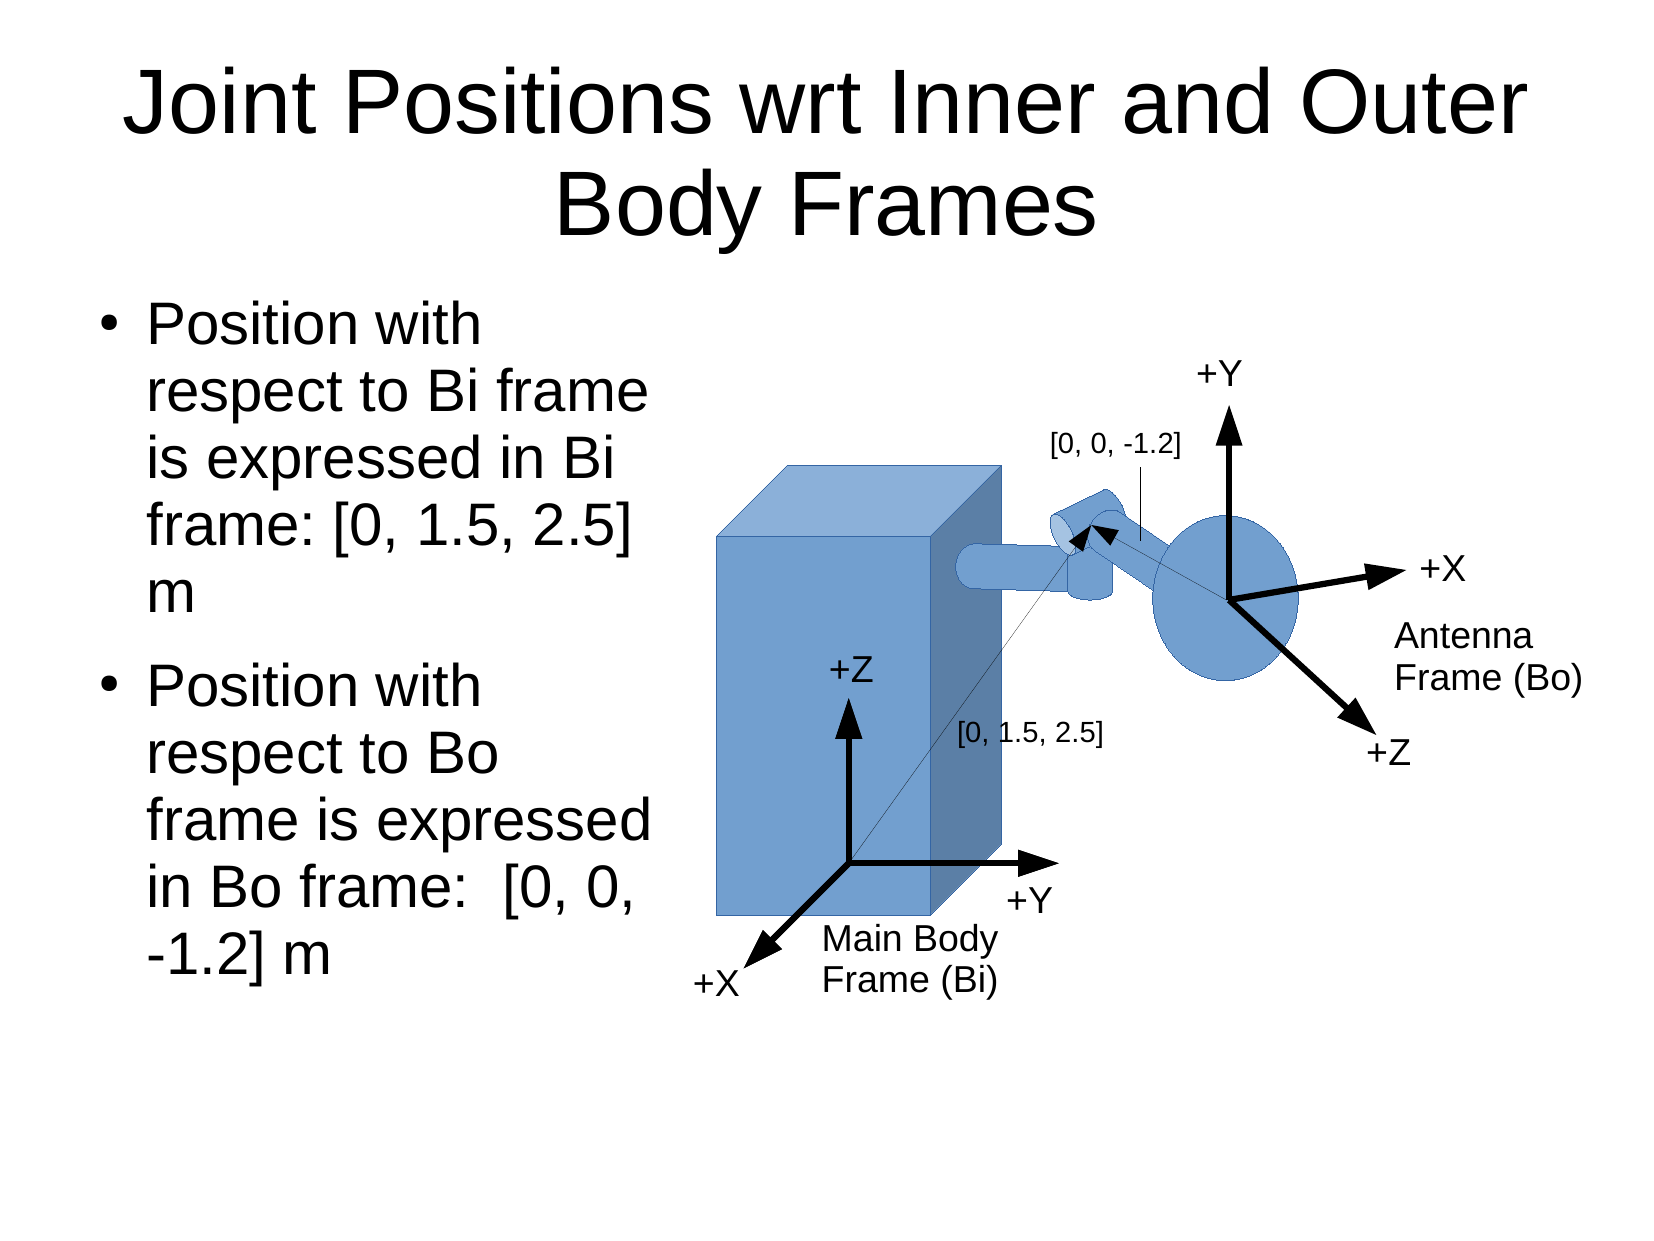

# Joint Positions wrt Inner and Outer Body Frames
Position with respect to Bi frame is expressed in Bi frame: [0, 1.5, 2.5] m
Position with respect to Bo frame is expressed in Bo frame: [0, 0, -1.2] m
+Y
[0, 0, -1.2]
+X
Antenna
Frame (Bo)
+Z
[0, 1.5, 2.5]
+Z
+Y
Main Body
Frame (Bi)
+X